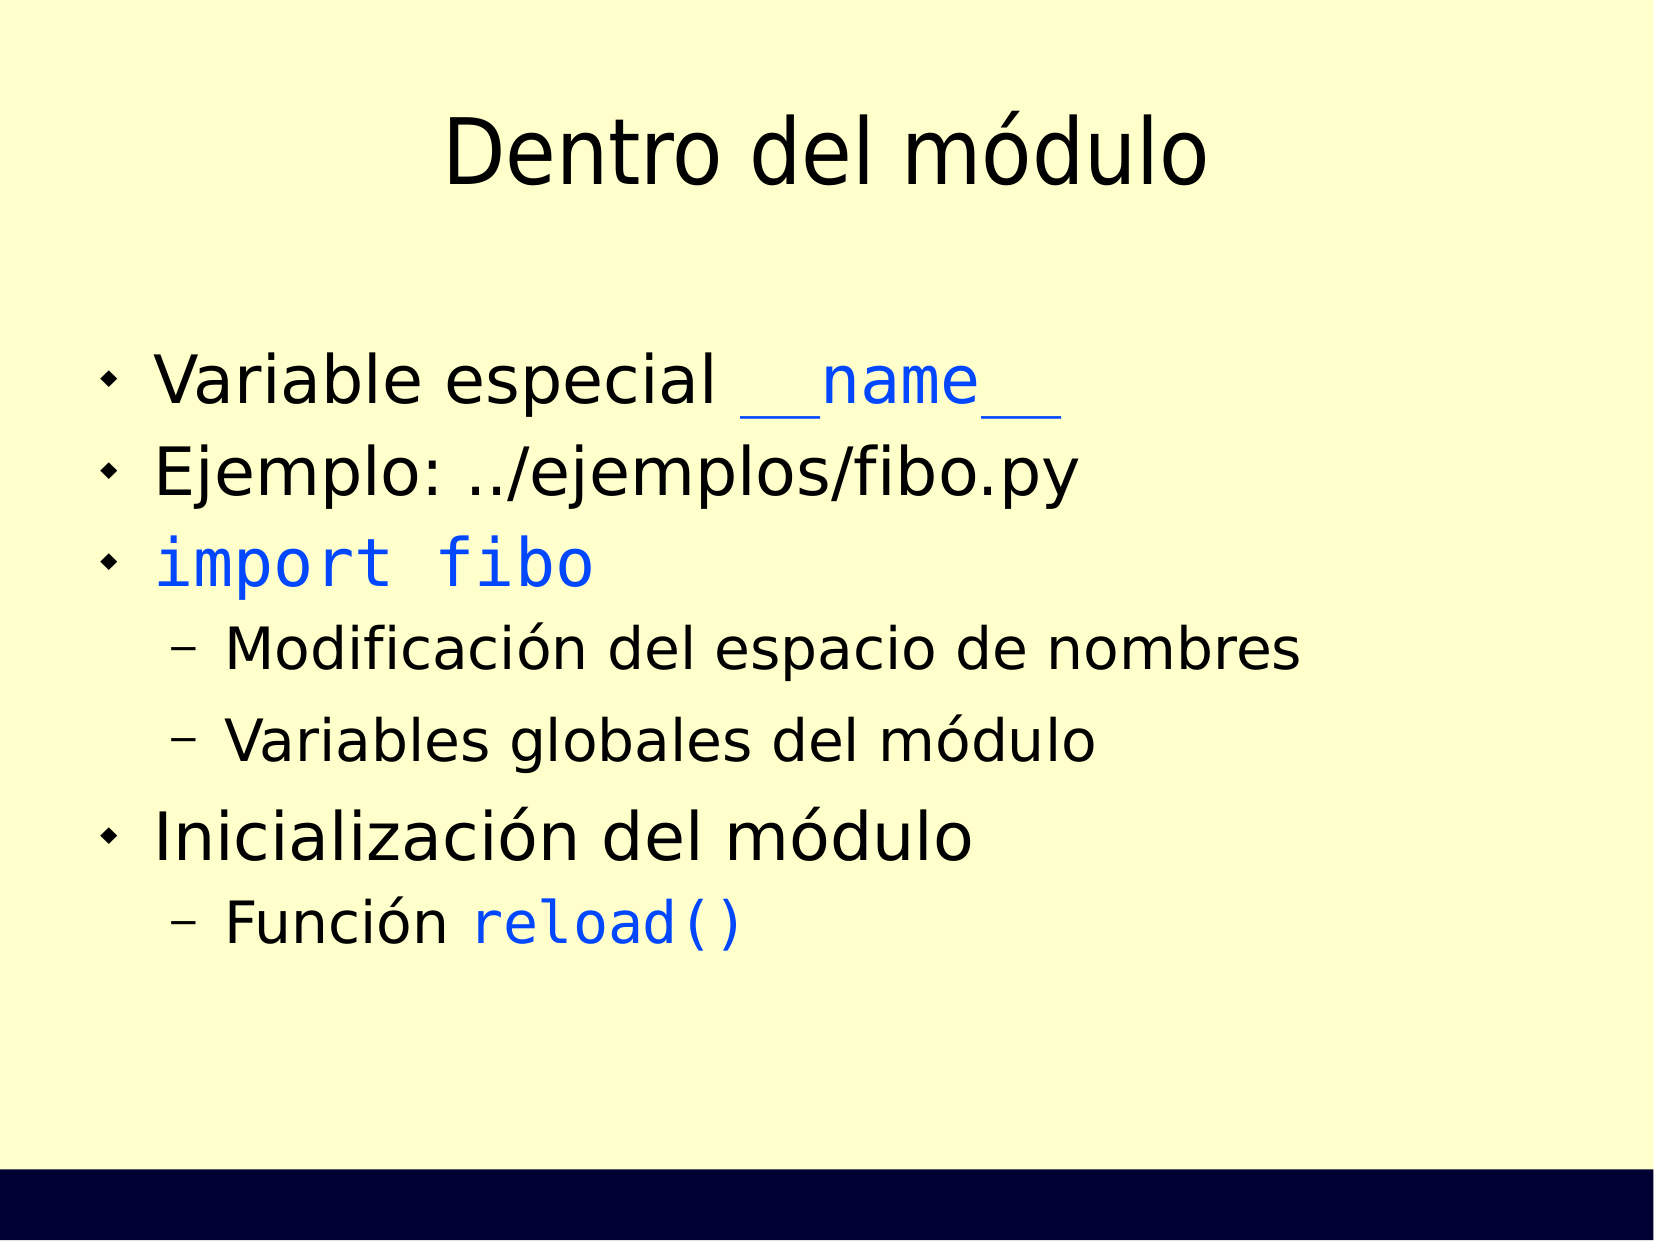

# Dentro del módulo
Variable especial __name__
Ejemplo: ../ejemplos/fibo.py
import fibo
Modificación del espacio de nombres
Variables globales del módulo
Inicialización del módulo
Función reload()